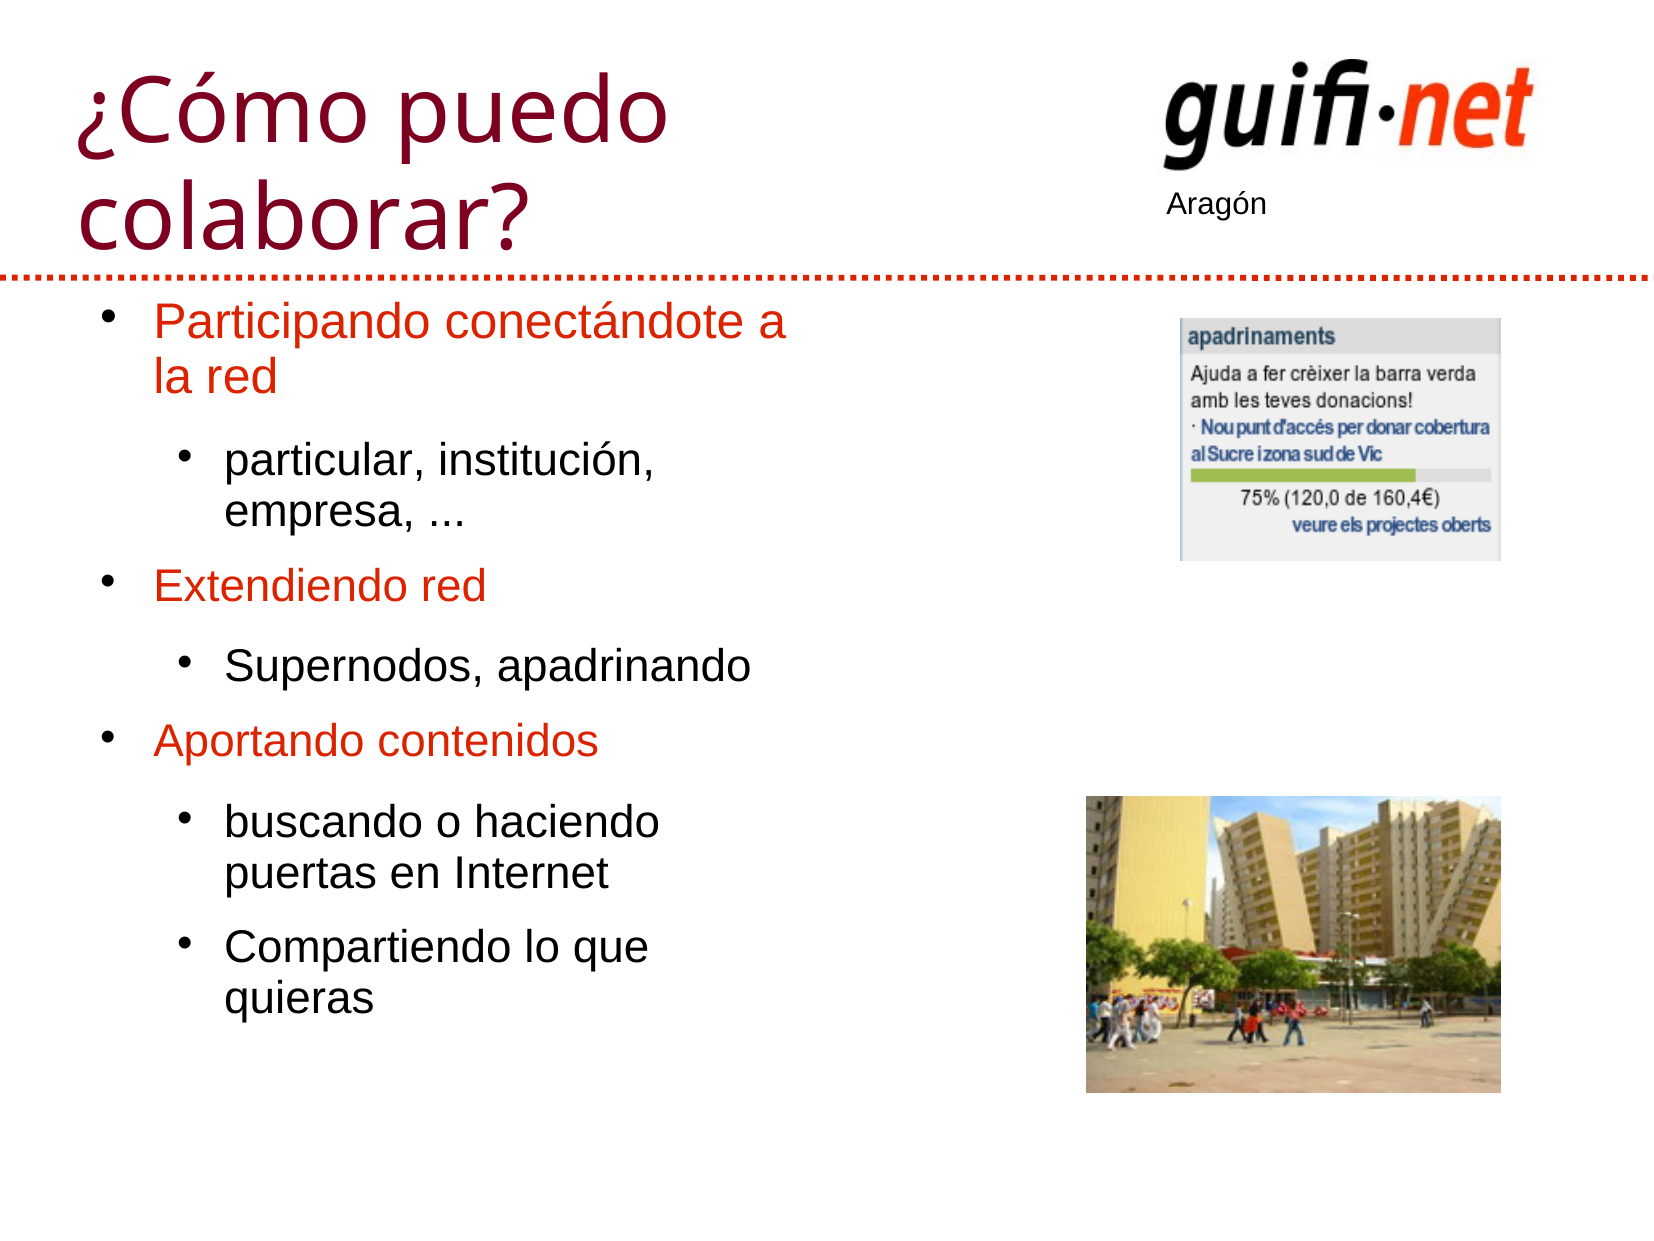

# ¿Cómo puedo colaborar?
Participando conectándote a la red
particular, institución, empresa, ...
Extendiendo red
Supernodos, apadrinando
Aportando contenidos
buscando o haciendo puertas en Internet
Compartiendo lo que quieras